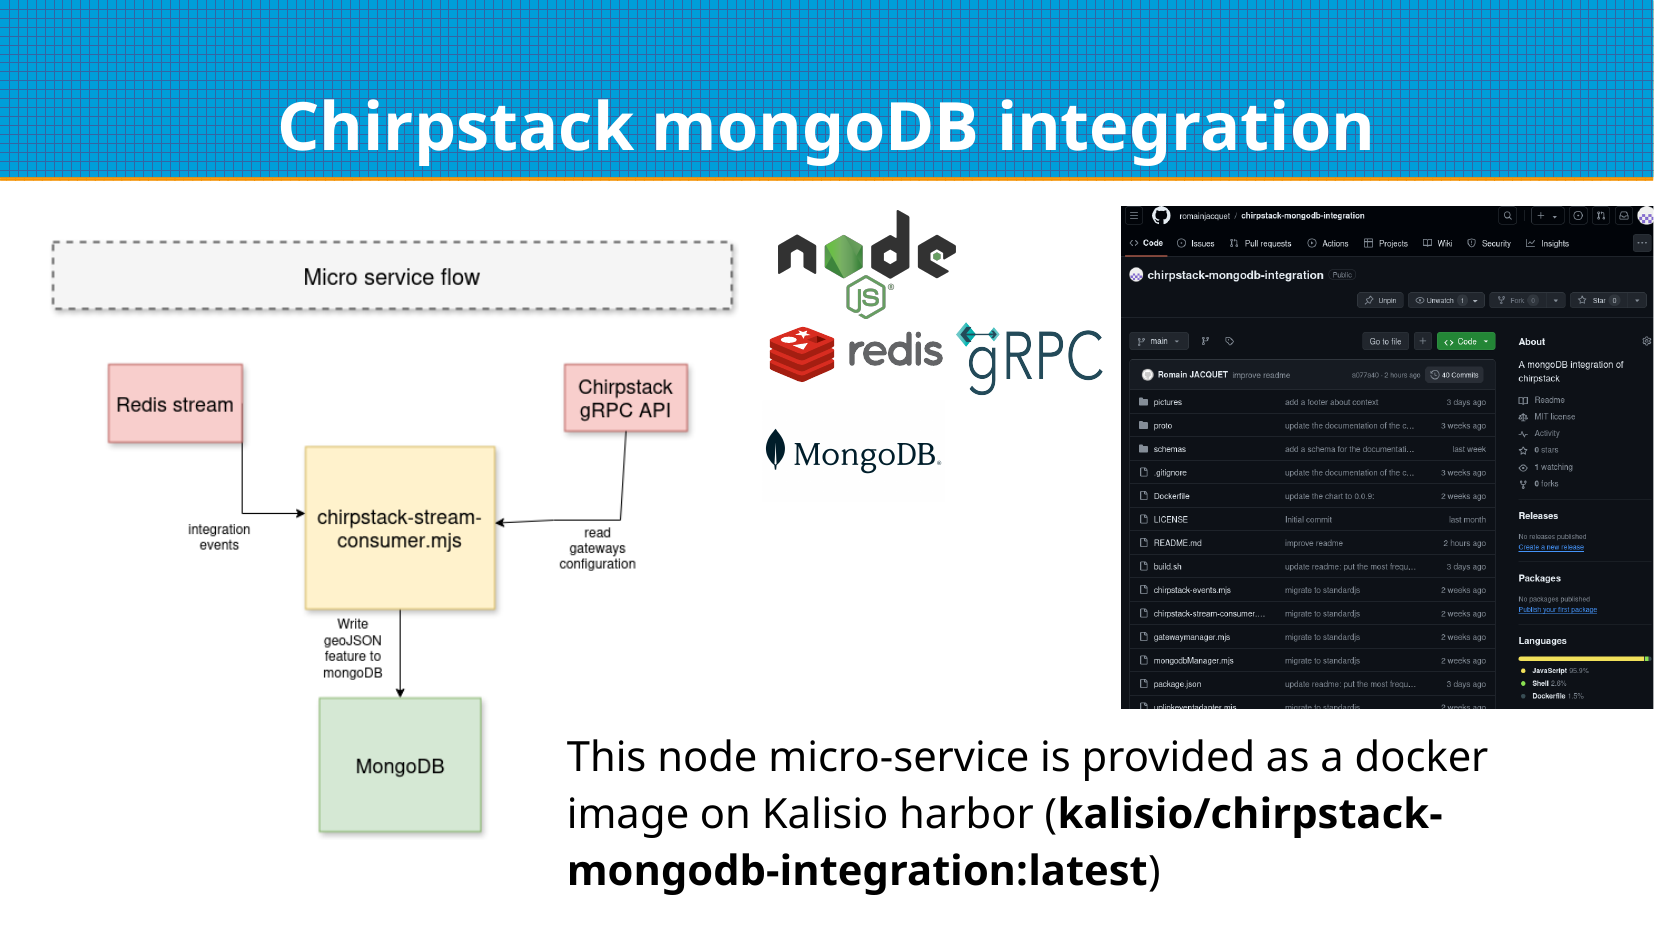

# Chirpstack mongoDB integration
This node micro-service is provided as a docker image on Kalisio harbor (kalisio/chirpstack-mongodb-integration:latest)